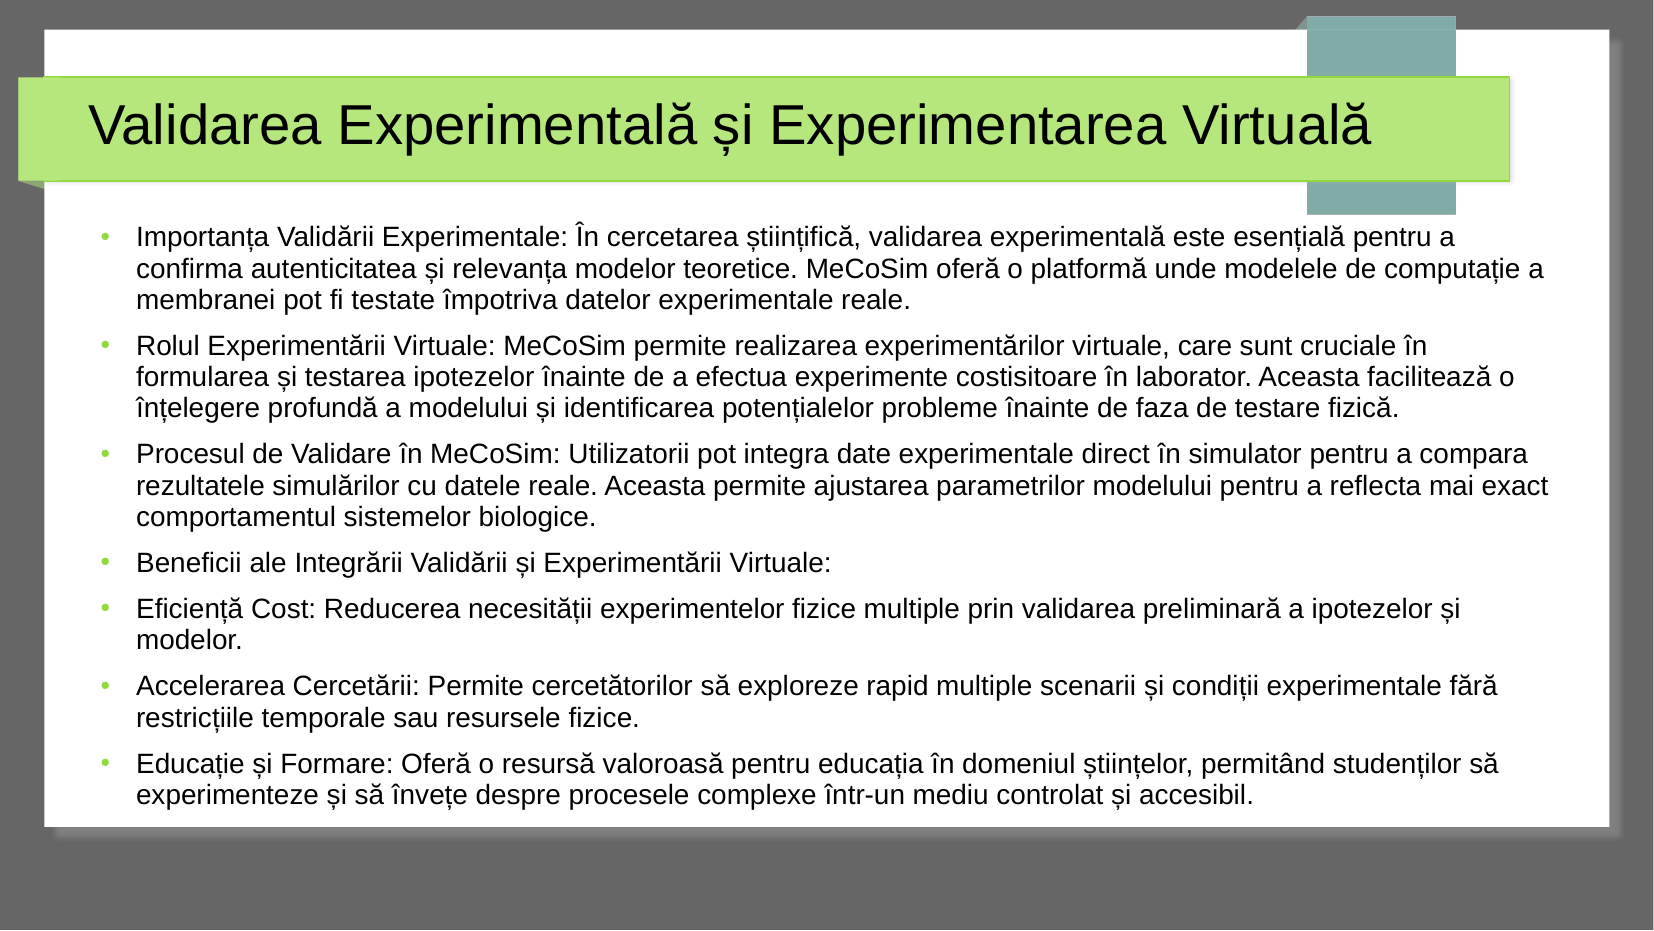

# Validarea Experimentală și Experimentarea Virtuală
Importanța Validării Experimentale: În cercetarea științifică, validarea experimentală este esențială pentru a confirma autenticitatea și relevanța modelor teoretice. MeCoSim oferă o platformă unde modelele de computație a membranei pot fi testate împotriva datelor experimentale reale.
Rolul Experimentării Virtuale: MeCoSim permite realizarea experimentărilor virtuale, care sunt cruciale în formularea și testarea ipotezelor înainte de a efectua experimente costisitoare în laborator. Aceasta facilitează o înțelegere profundă a modelului și identificarea potențialelor probleme înainte de faza de testare fizică.
Procesul de Validare în MeCoSim: Utilizatorii pot integra date experimentale direct în simulator pentru a compara rezultatele simulărilor cu datele reale. Aceasta permite ajustarea parametrilor modelului pentru a reflecta mai exact comportamentul sistemelor biologice.
Beneficii ale Integrării Validării și Experimentării Virtuale:
Eficiență Cost: Reducerea necesității experimentelor fizice multiple prin validarea preliminară a ipotezelor și modelor.
Accelerarea Cercetării: Permite cercetătorilor să exploreze rapid multiple scenarii și condiții experimentale fără restricțiile temporale sau resursele fizice.
Educație și Formare: Oferă o resursă valoroasă pentru educația în domeniul științelor, permitând studenților să experimenteze și să învețe despre procesele complexe într-un mediu controlat și accesibil.